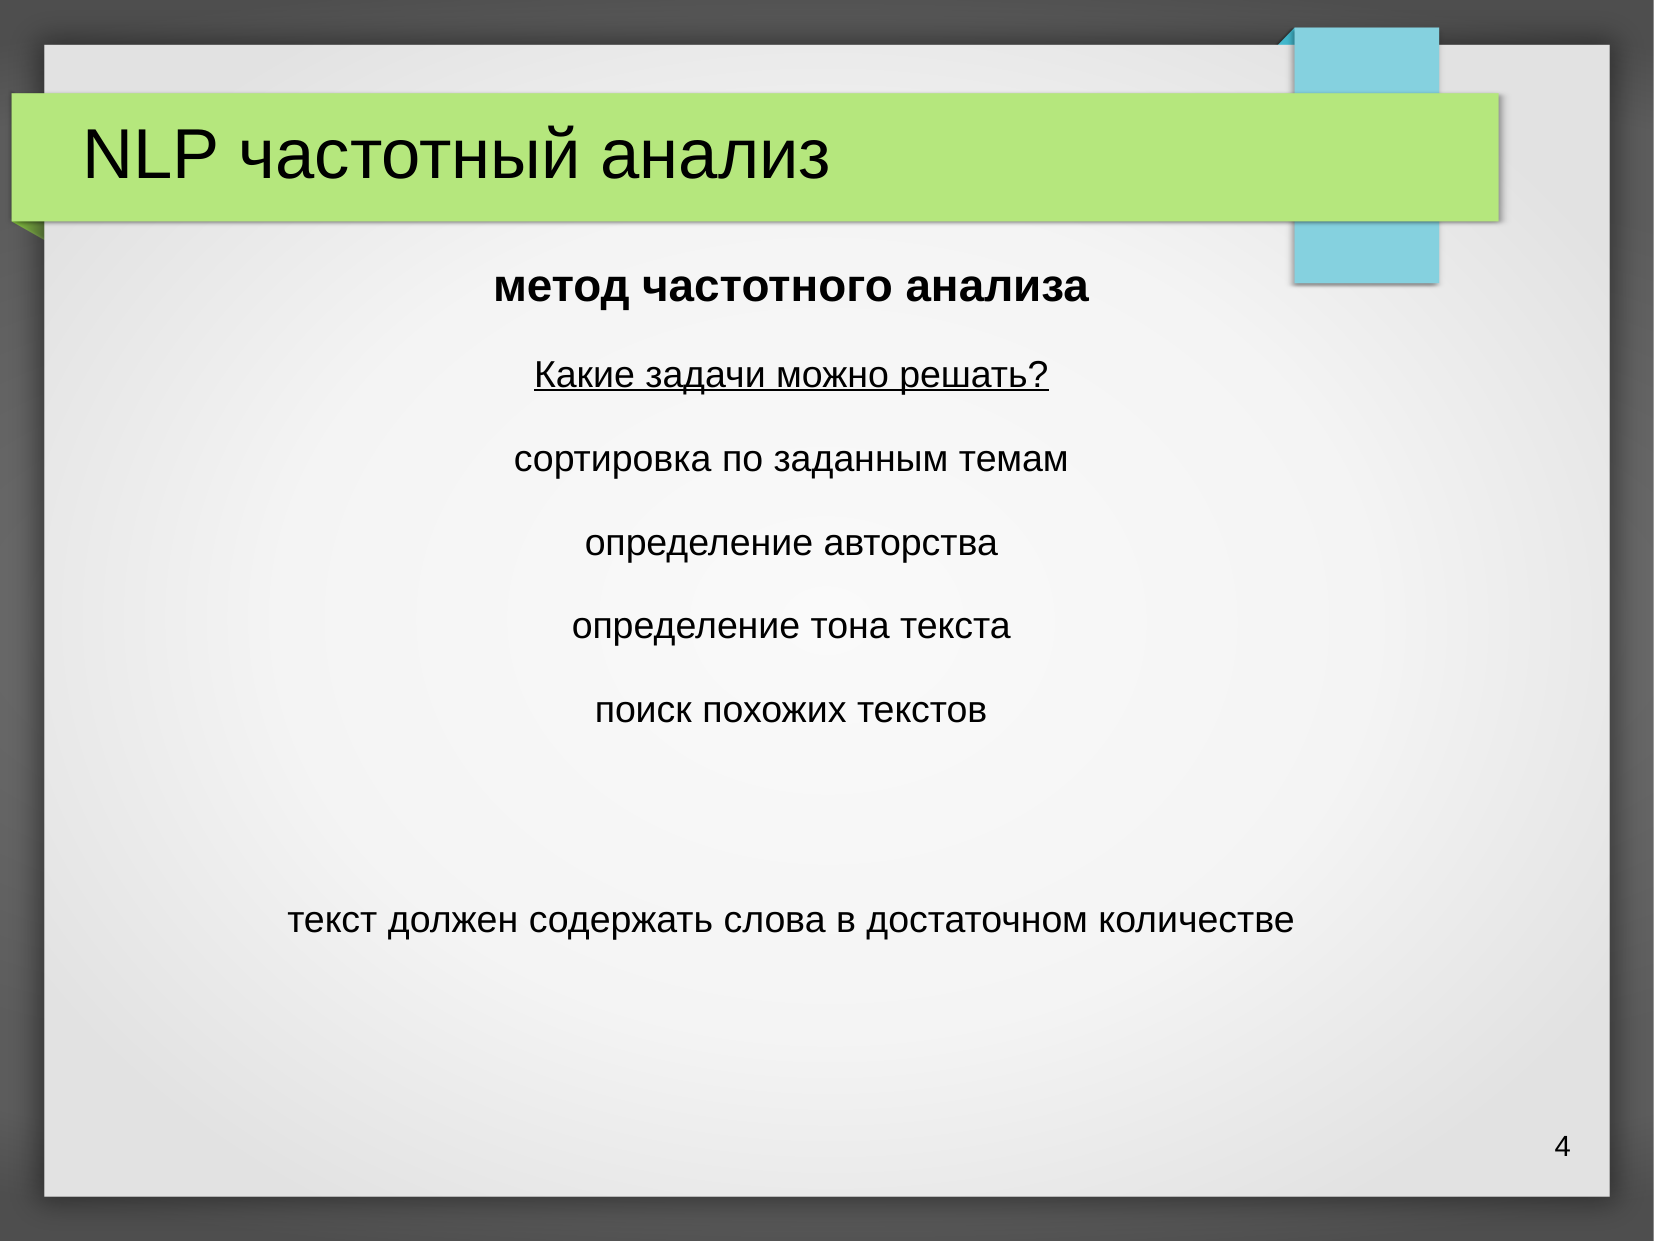

# NLP частотный анализ
метод частотного анализа
Какие задачи можно решать?
сортировка по заданным темам
определение авторства
определение тона текста
поиск похожих текстов
текст должен содержать слова в достаточном количестве
4